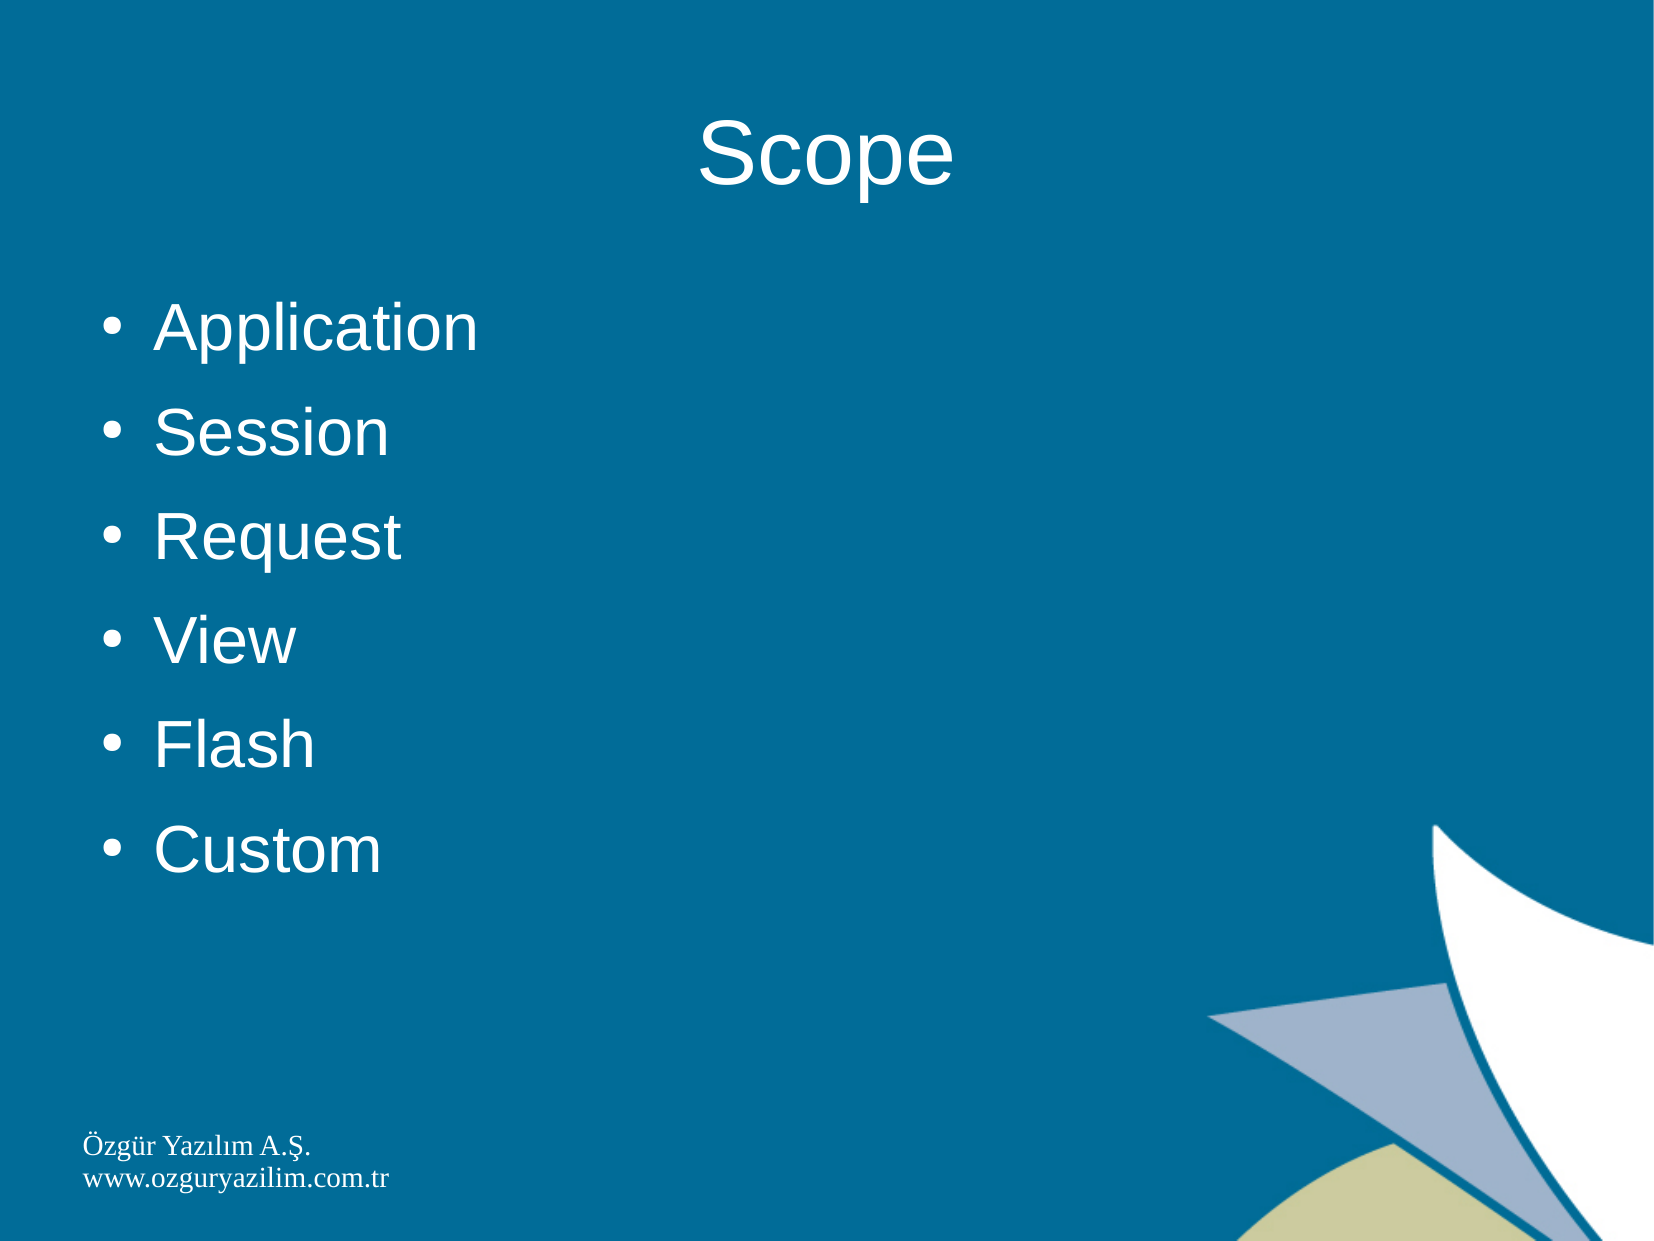

# Scope
Application
Session
Request
View
Flash
Custom